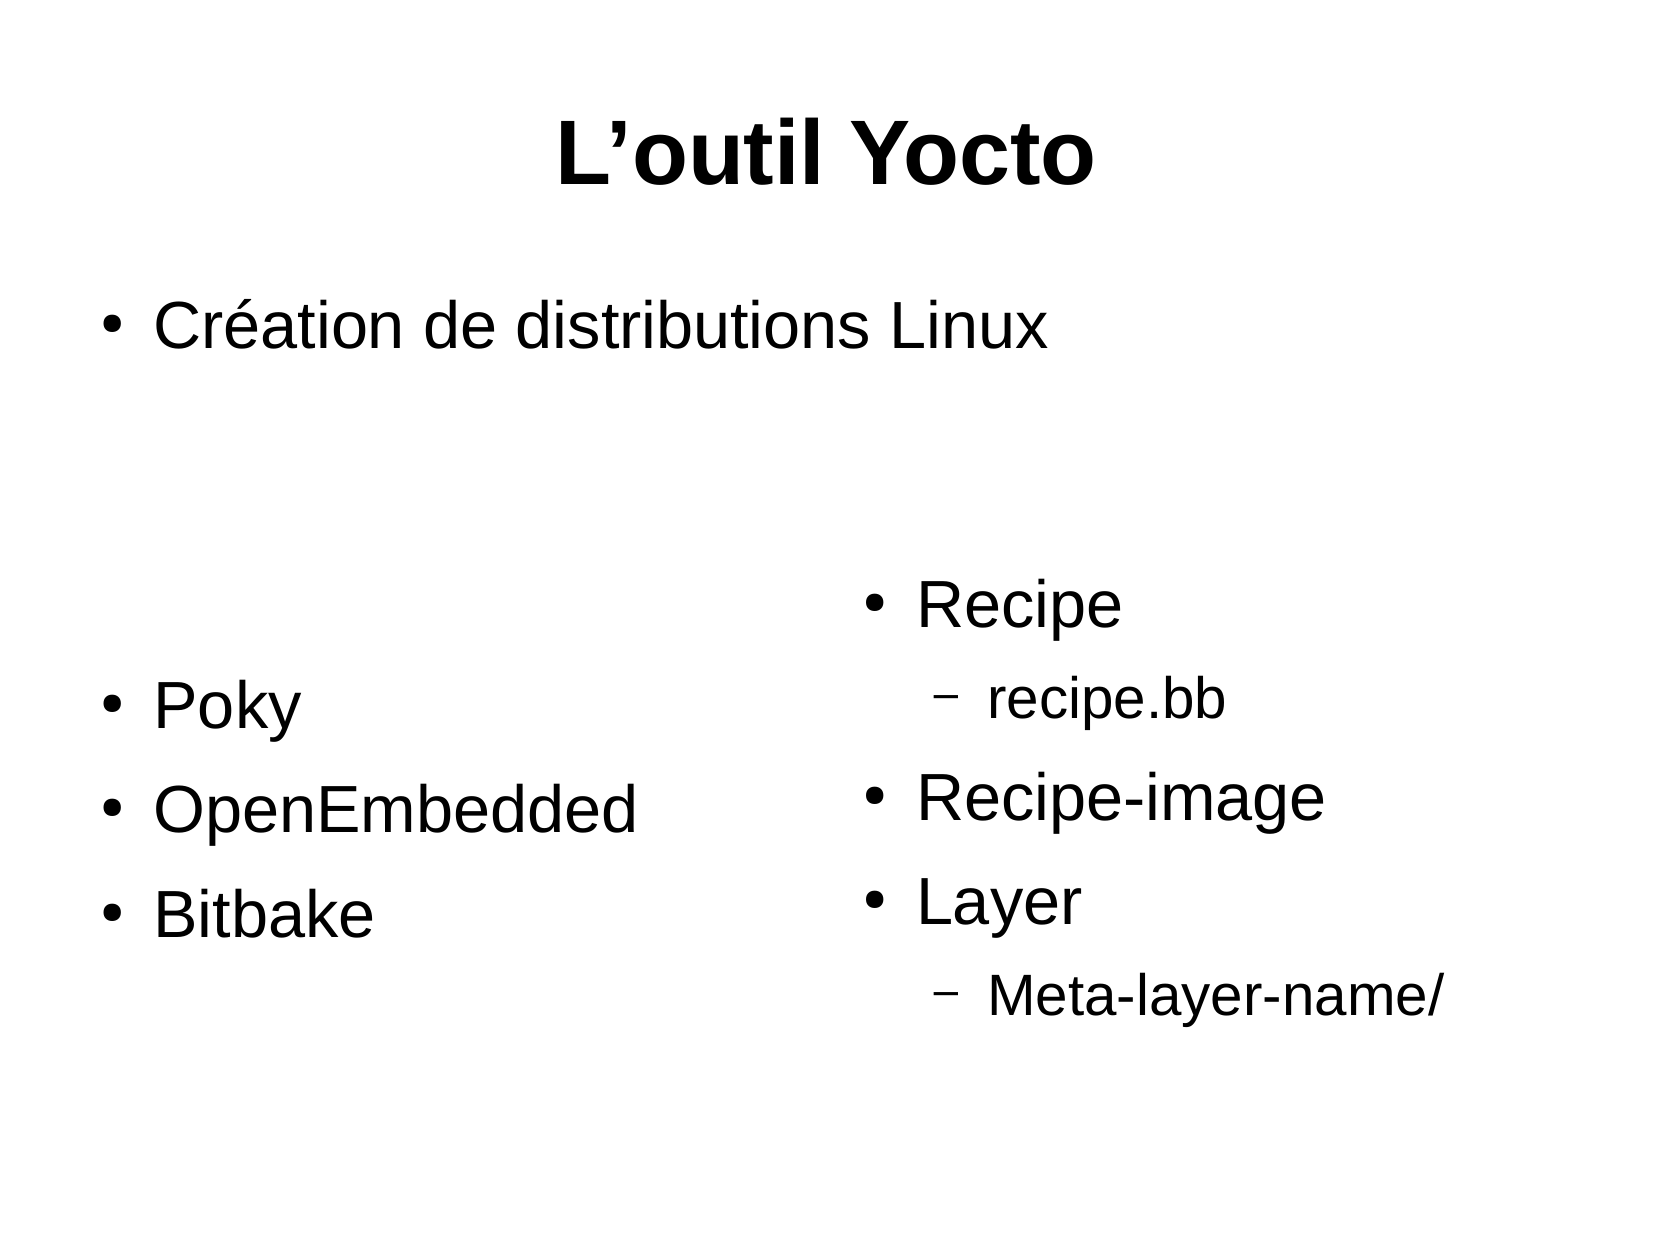

# L’outil Yocto
Création de distributions Linux
Recipe
recipe.bb
Recipe-image
Layer
Meta-layer-name/
Poky
OpenEmbedded
Bitbake